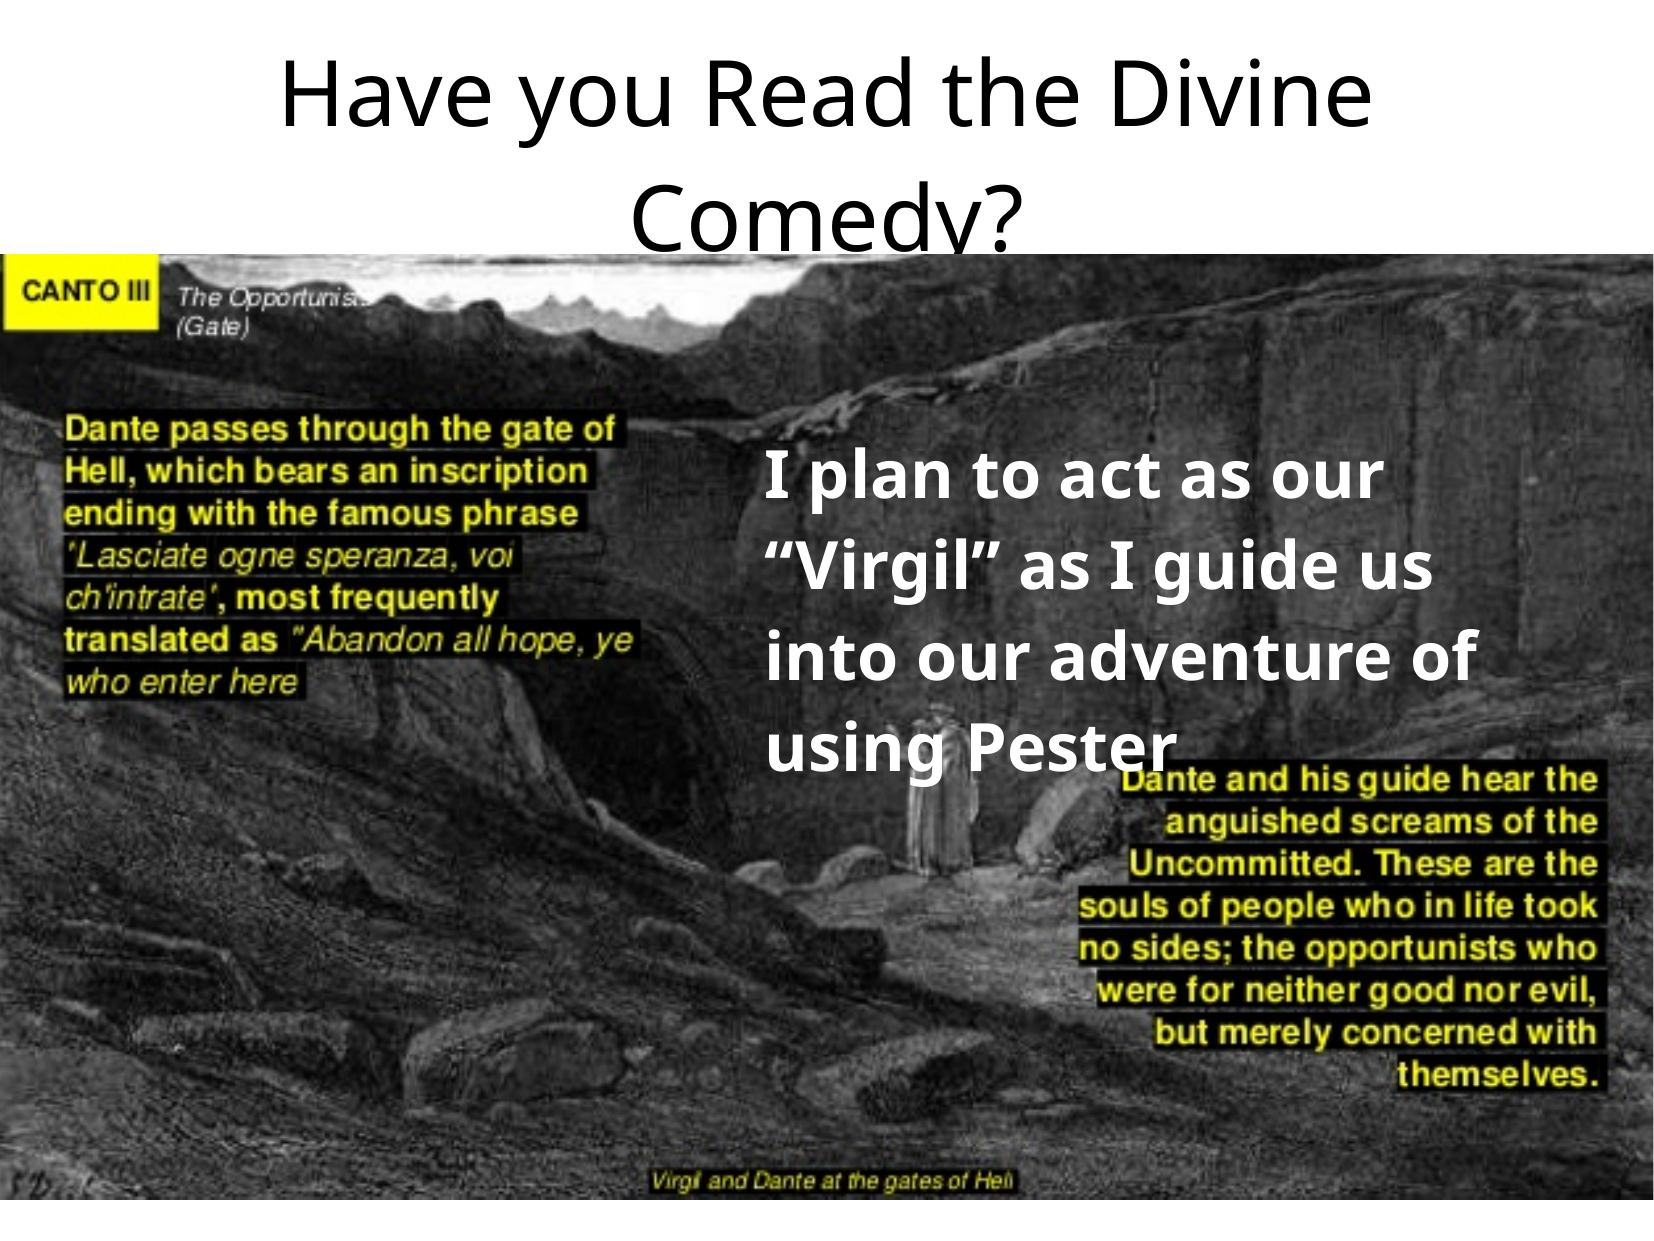

# Have you Read the Divine Comedy?
I plan to act as our “Virgil” as I guide us into our adventure of using Pester